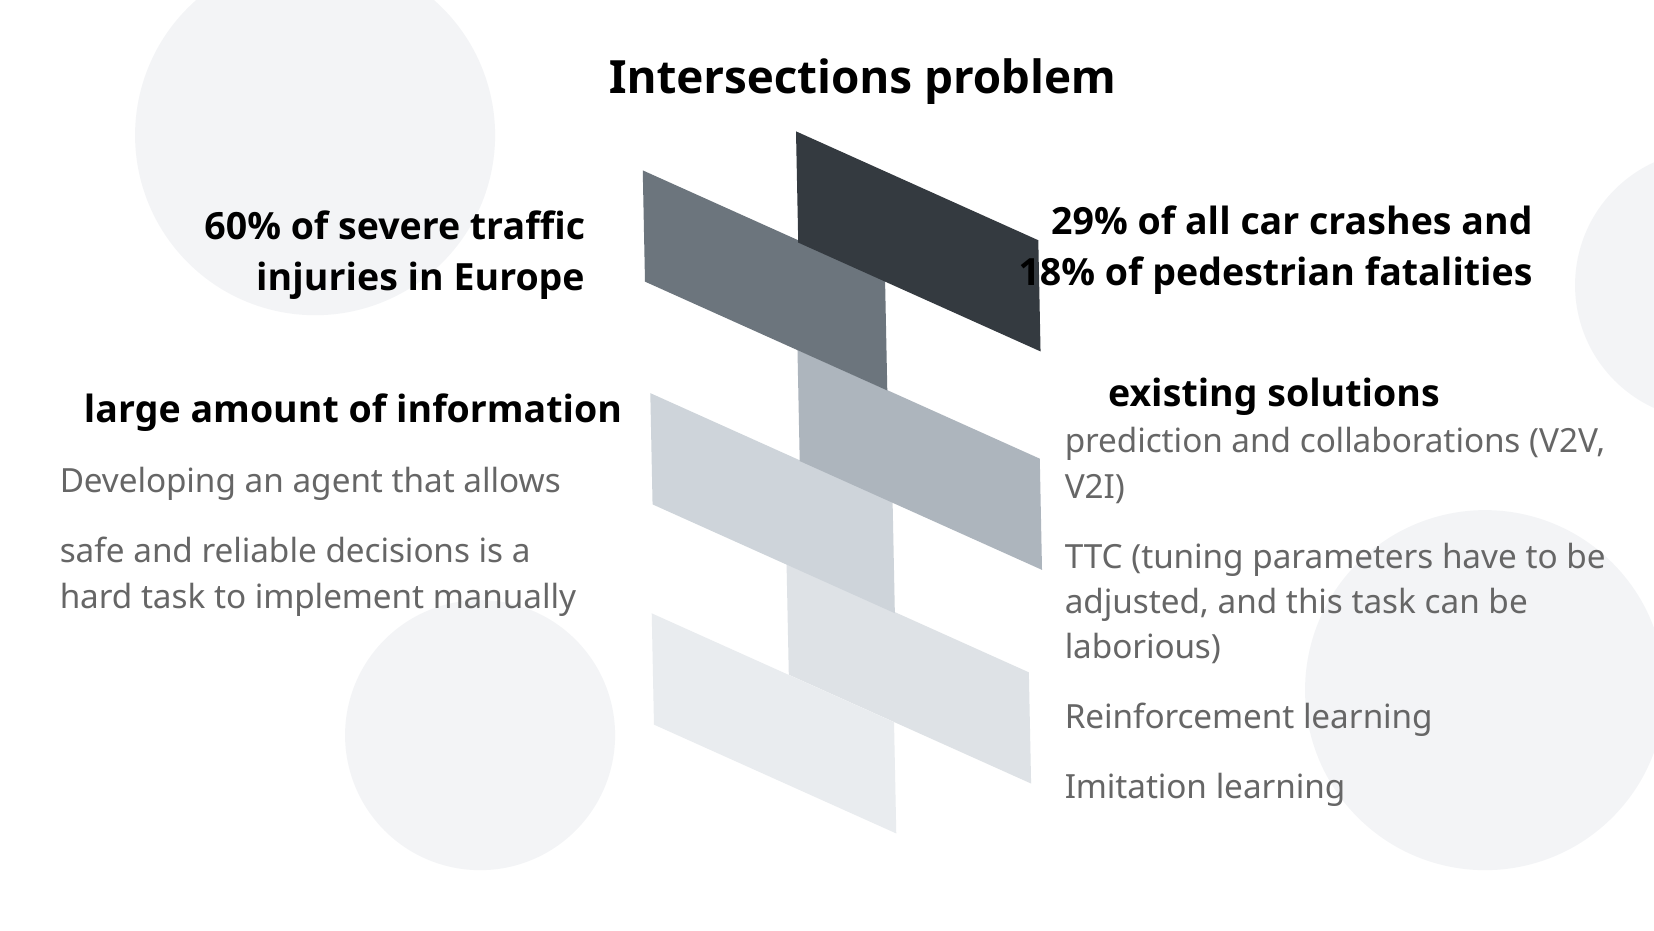

Intersections problem
29% of all car crashes and 18% of pedestrian fatalities
60% of severe traffic injuries in Europe
existing solutions
large amount of information
prediction and collaborations (V2V, V2I)
TTC (tuning parameters have to be adjusted, and this task can be laborious)
Reinforcement learning
Imitation learning
Developing an agent that allows
safe and reliable decisions is a hard task to implement manually